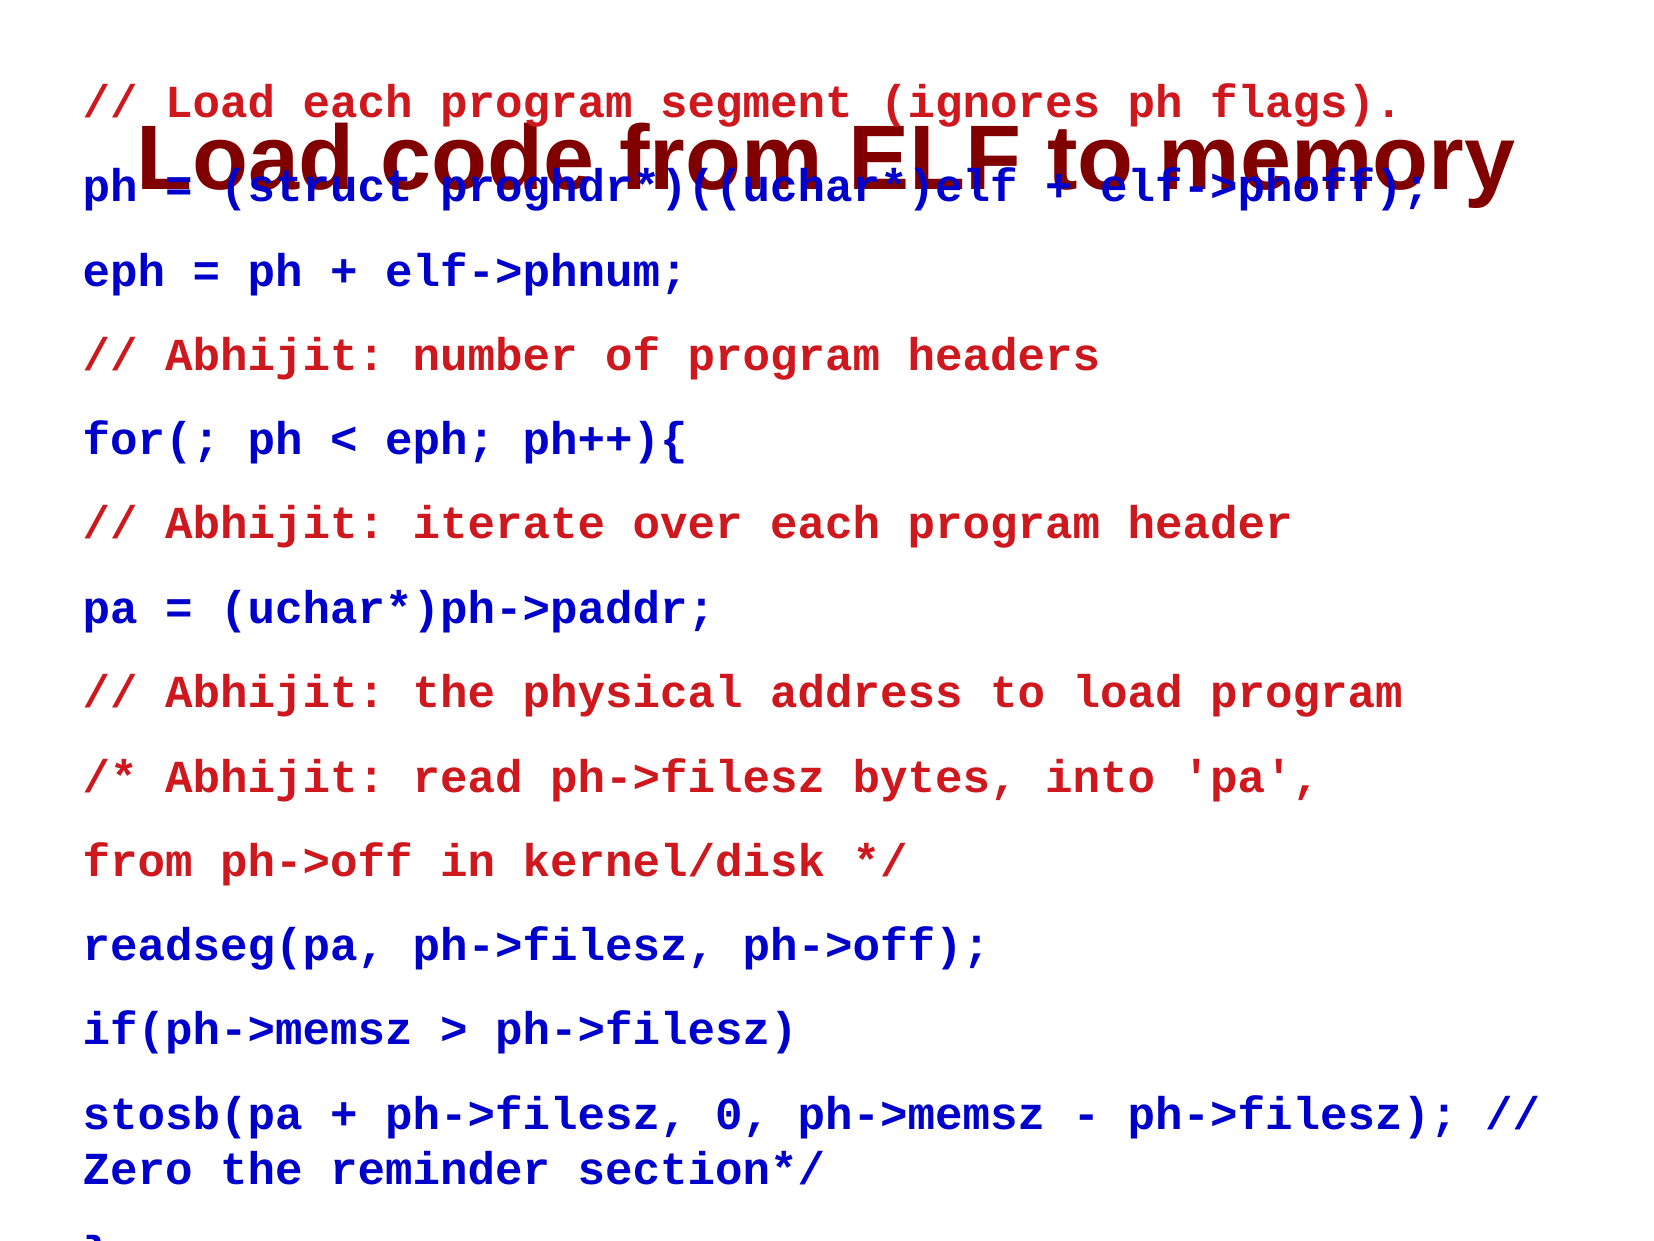

# Load code from ELF to memory
// Load each program segment (ignores ph flags).
ph = (struct proghdr*)((uchar*)elf + elf->phoff);
eph = ph + elf->phnum;
// Abhijit: number of program headers
for(; ph < eph; ph++){
// Abhijit: iterate over each program header
pa = (uchar*)ph->paddr;
// Abhijit: the physical address to load program
/* Abhijit: read ph->filesz bytes, into 'pa',
from ph->off in kernel/disk */
readseg(pa, ph->filesz, ph->off);
if(ph->memsz > ph->filesz)
stosb(pa + ph->filesz, 0, ph->memsz - ph->filesz); // Zero the reminder section*/
}